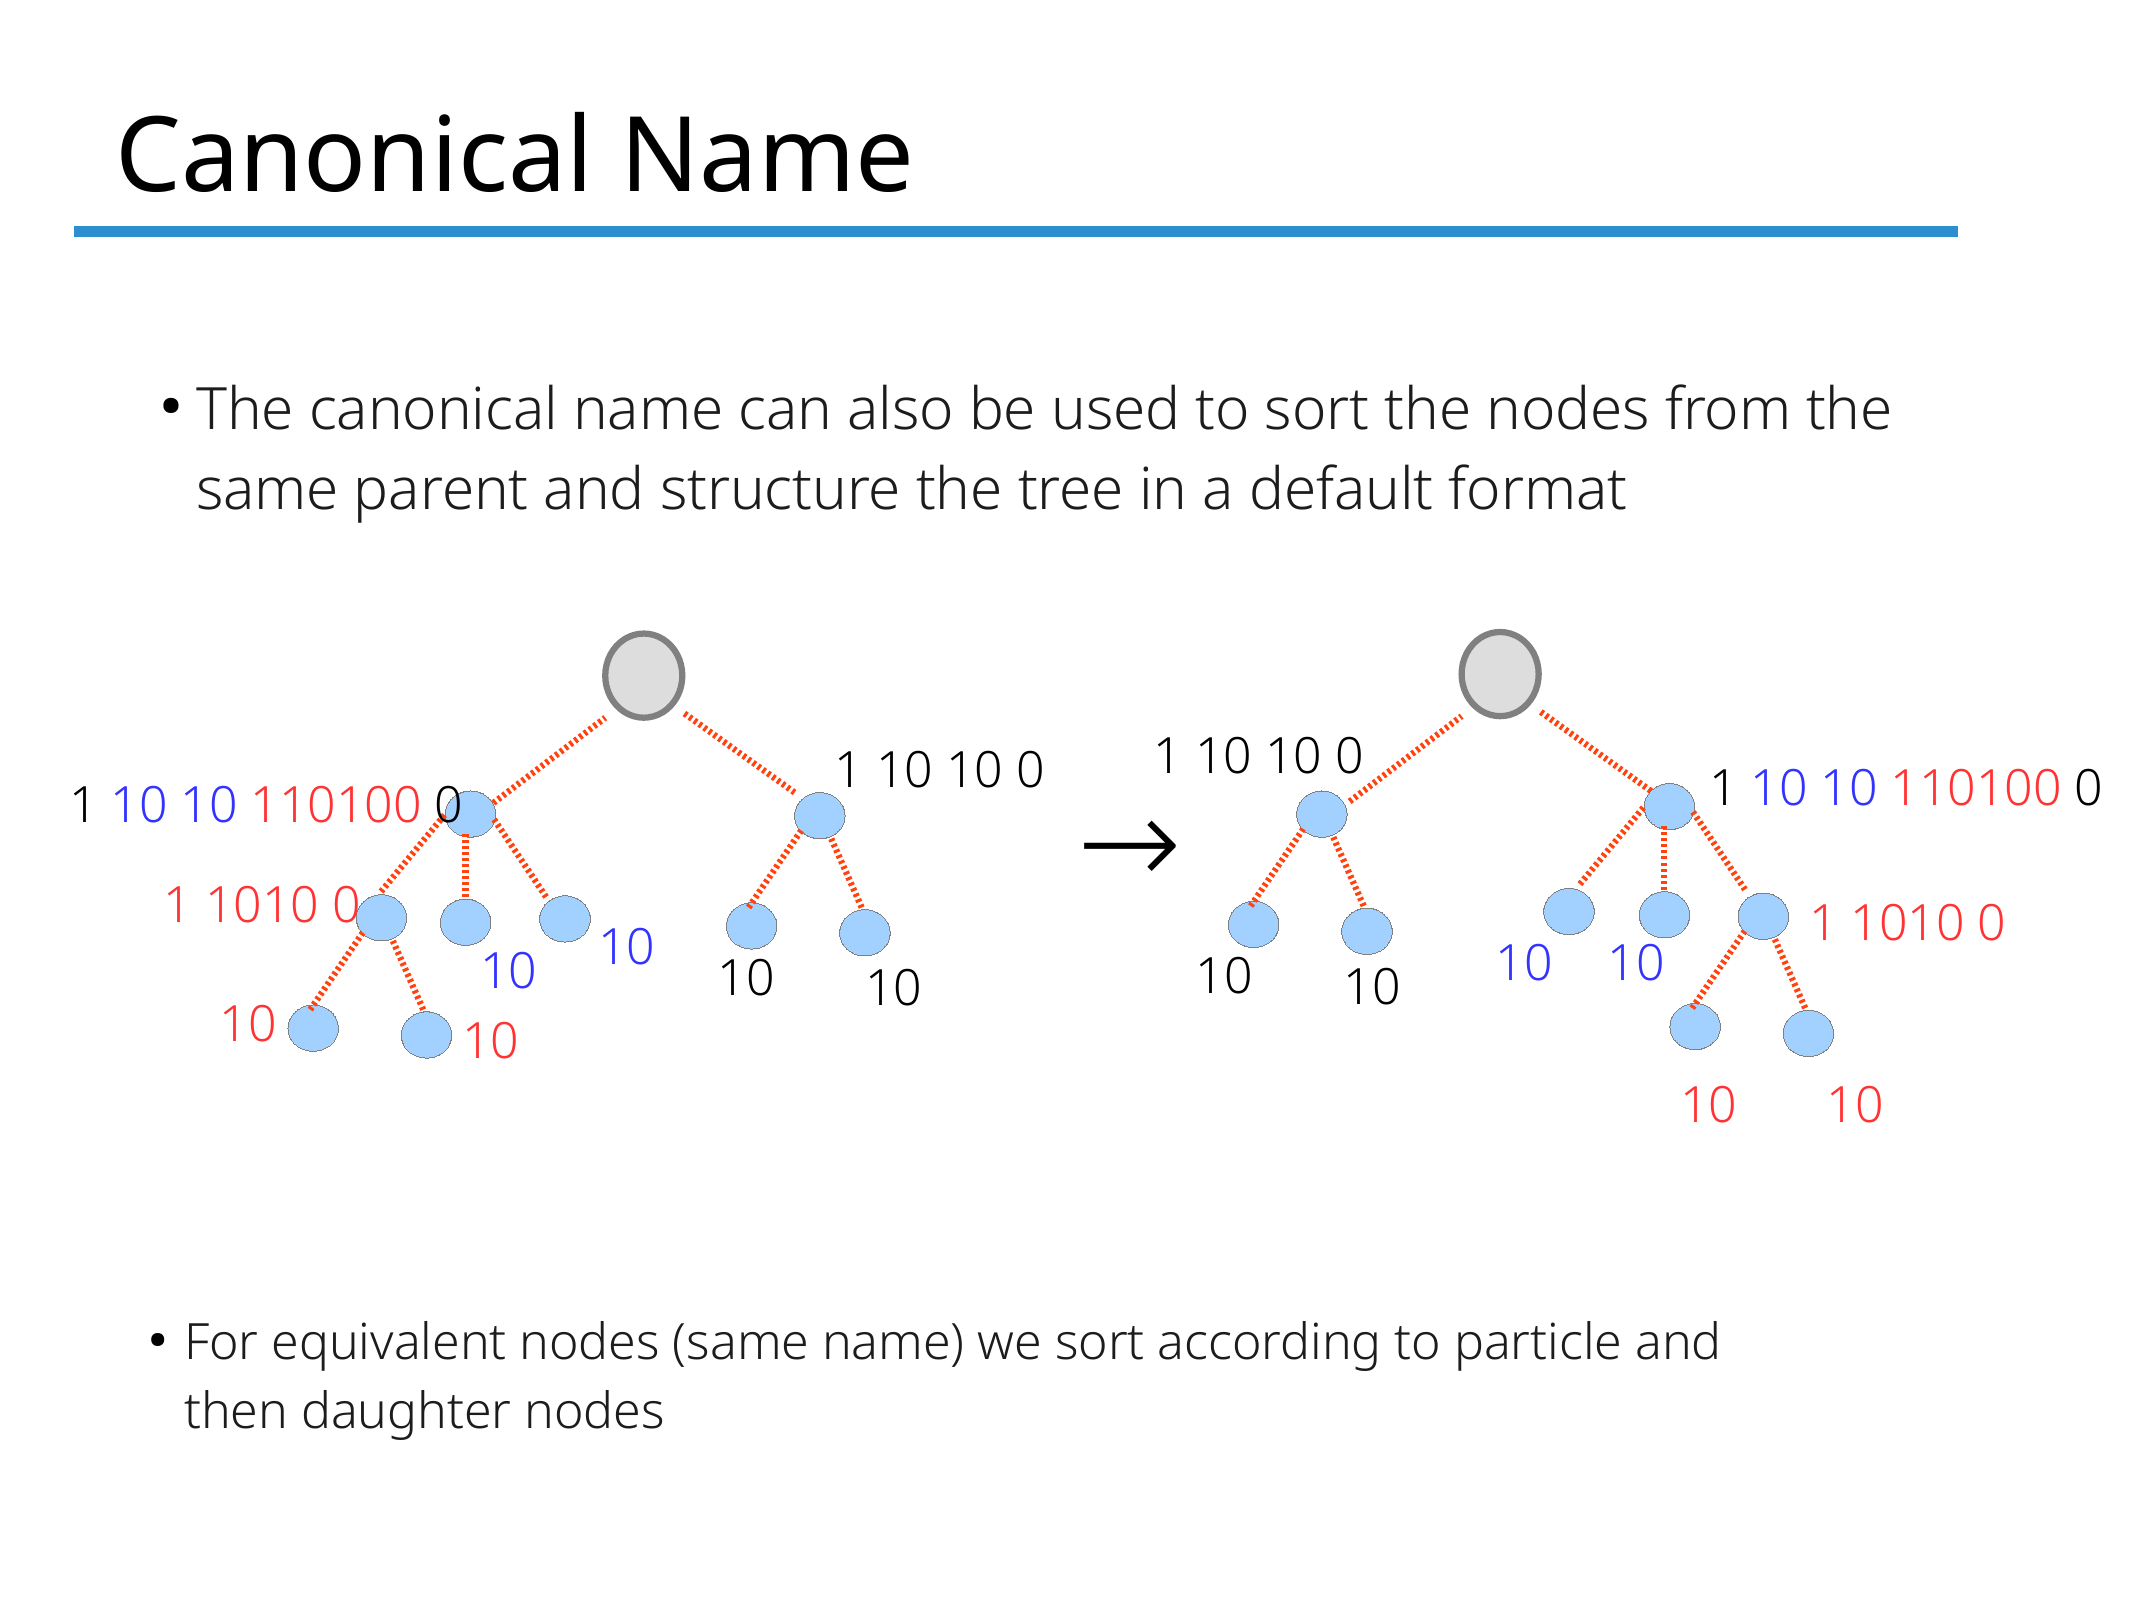

Canonical Name
The canonical name can also be used to sort the nodes from the same parent and structure the tree in a default format
1 10 10 0
1 10 10 0
→
1 10 10 110100 0
1 10 10 110100 0
1 1010 0
1 1010 0
10
10
10
10
10
10
10
10
10
10
10
10
For equivalent nodes (same name) we sort according to particle and then daughter nodes